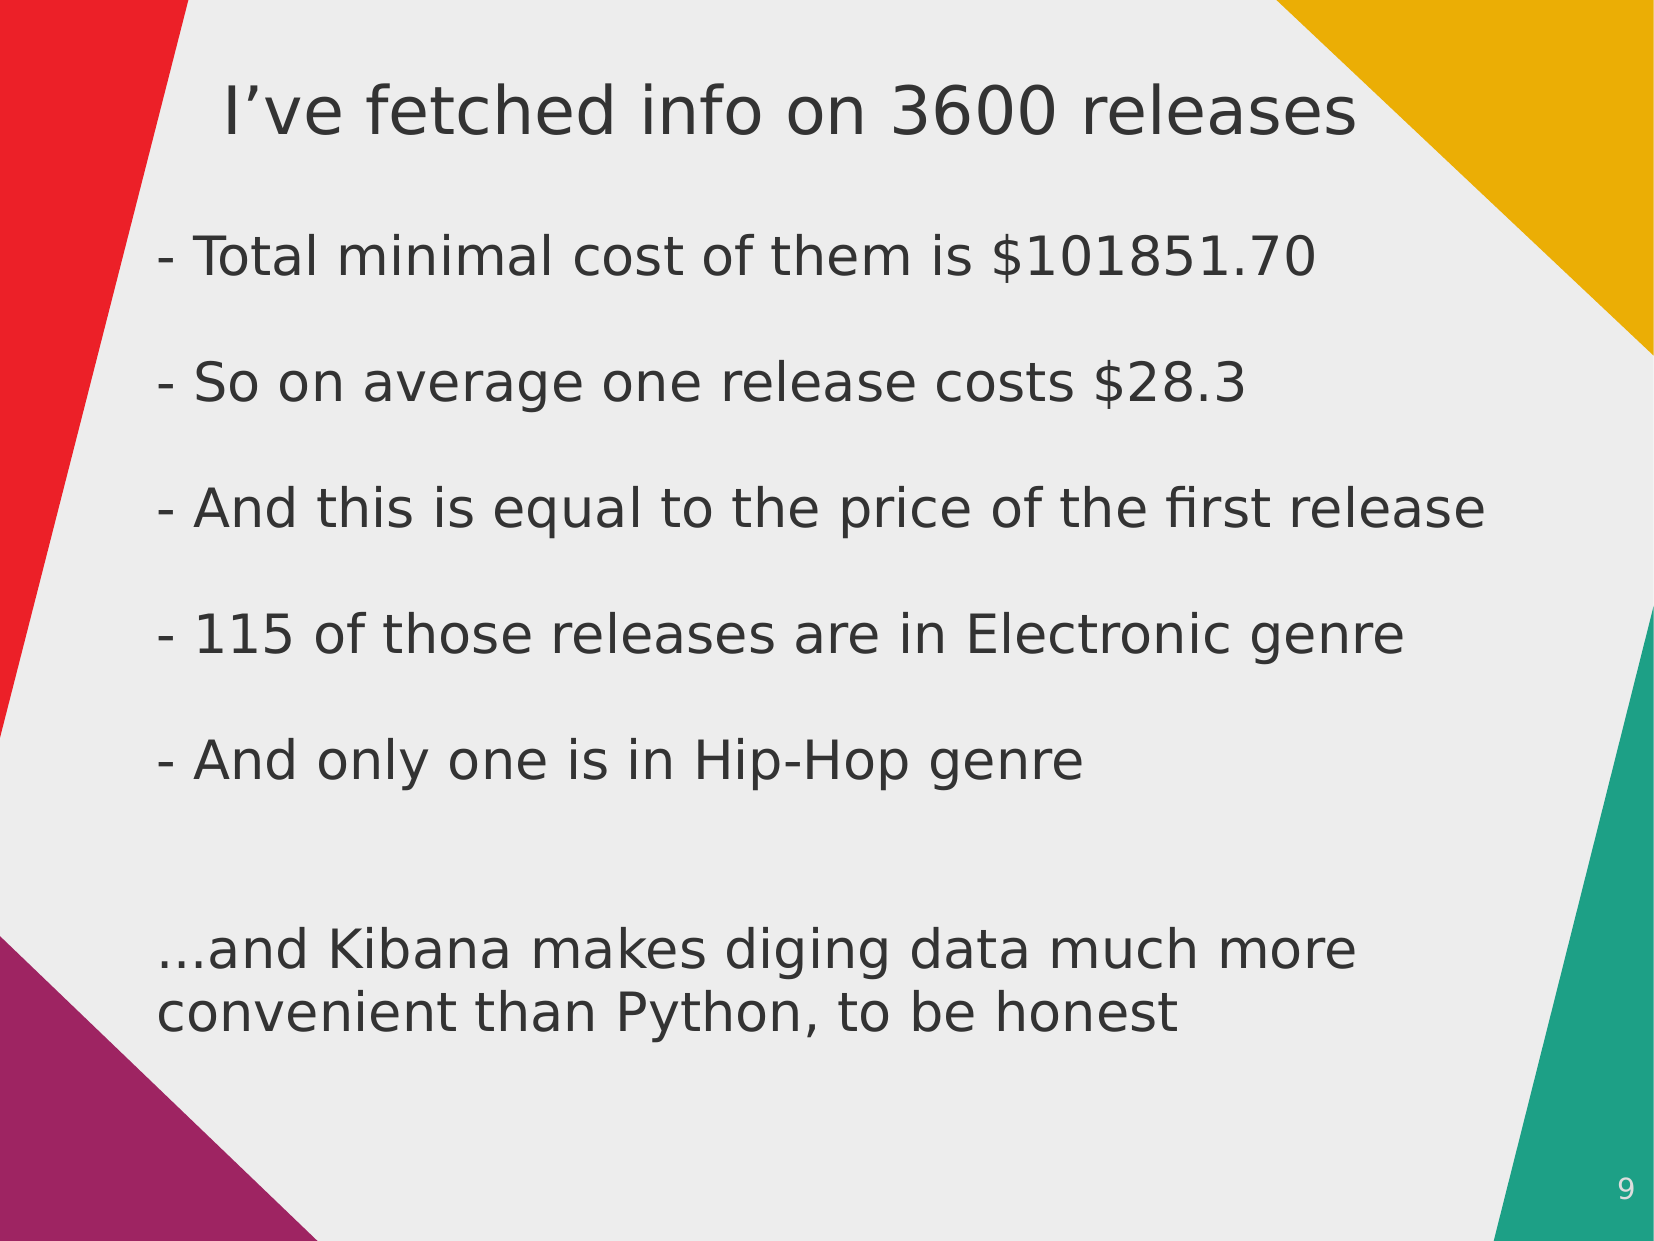

# I’ve fetched info on 3600 releases
- Total minimal cost of them is $101851.70
- So on average one release costs $28.3
- And this is equal to the price of the first release
- 115 of those releases are in Electronic genre
- And only one is in Hip-Hop genre
...and Kibana makes diging data much more convenient than Python, to be honest
9